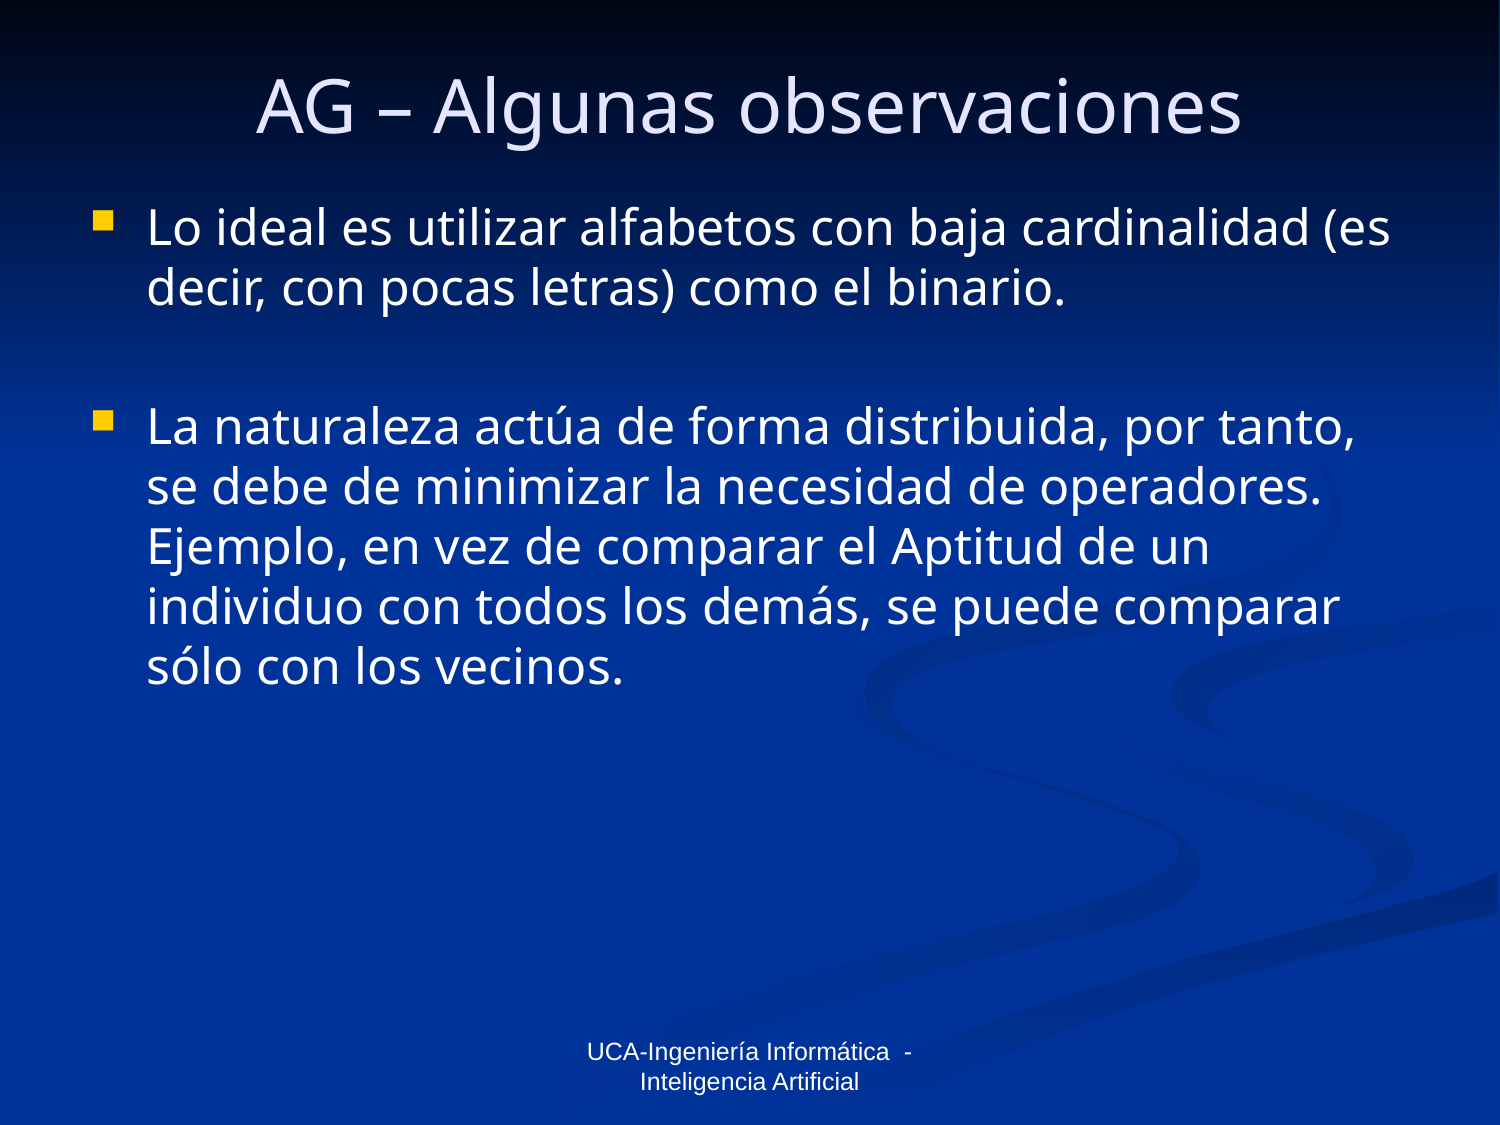

# AG – Algunas observaciones
Lo ideal es utilizar alfabetos con baja cardinalidad (es decir, con pocas letras) como el binario.
La naturaleza actúa de forma distribuida, por tanto, se debe de minimizar la necesidad de operadores. Ejemplo, en vez de comparar el Aptitud de un individuo con todos los demás, se puede comparar sólo con los vecinos.
UCA-Ingeniería Informática - Inteligencia Artificial